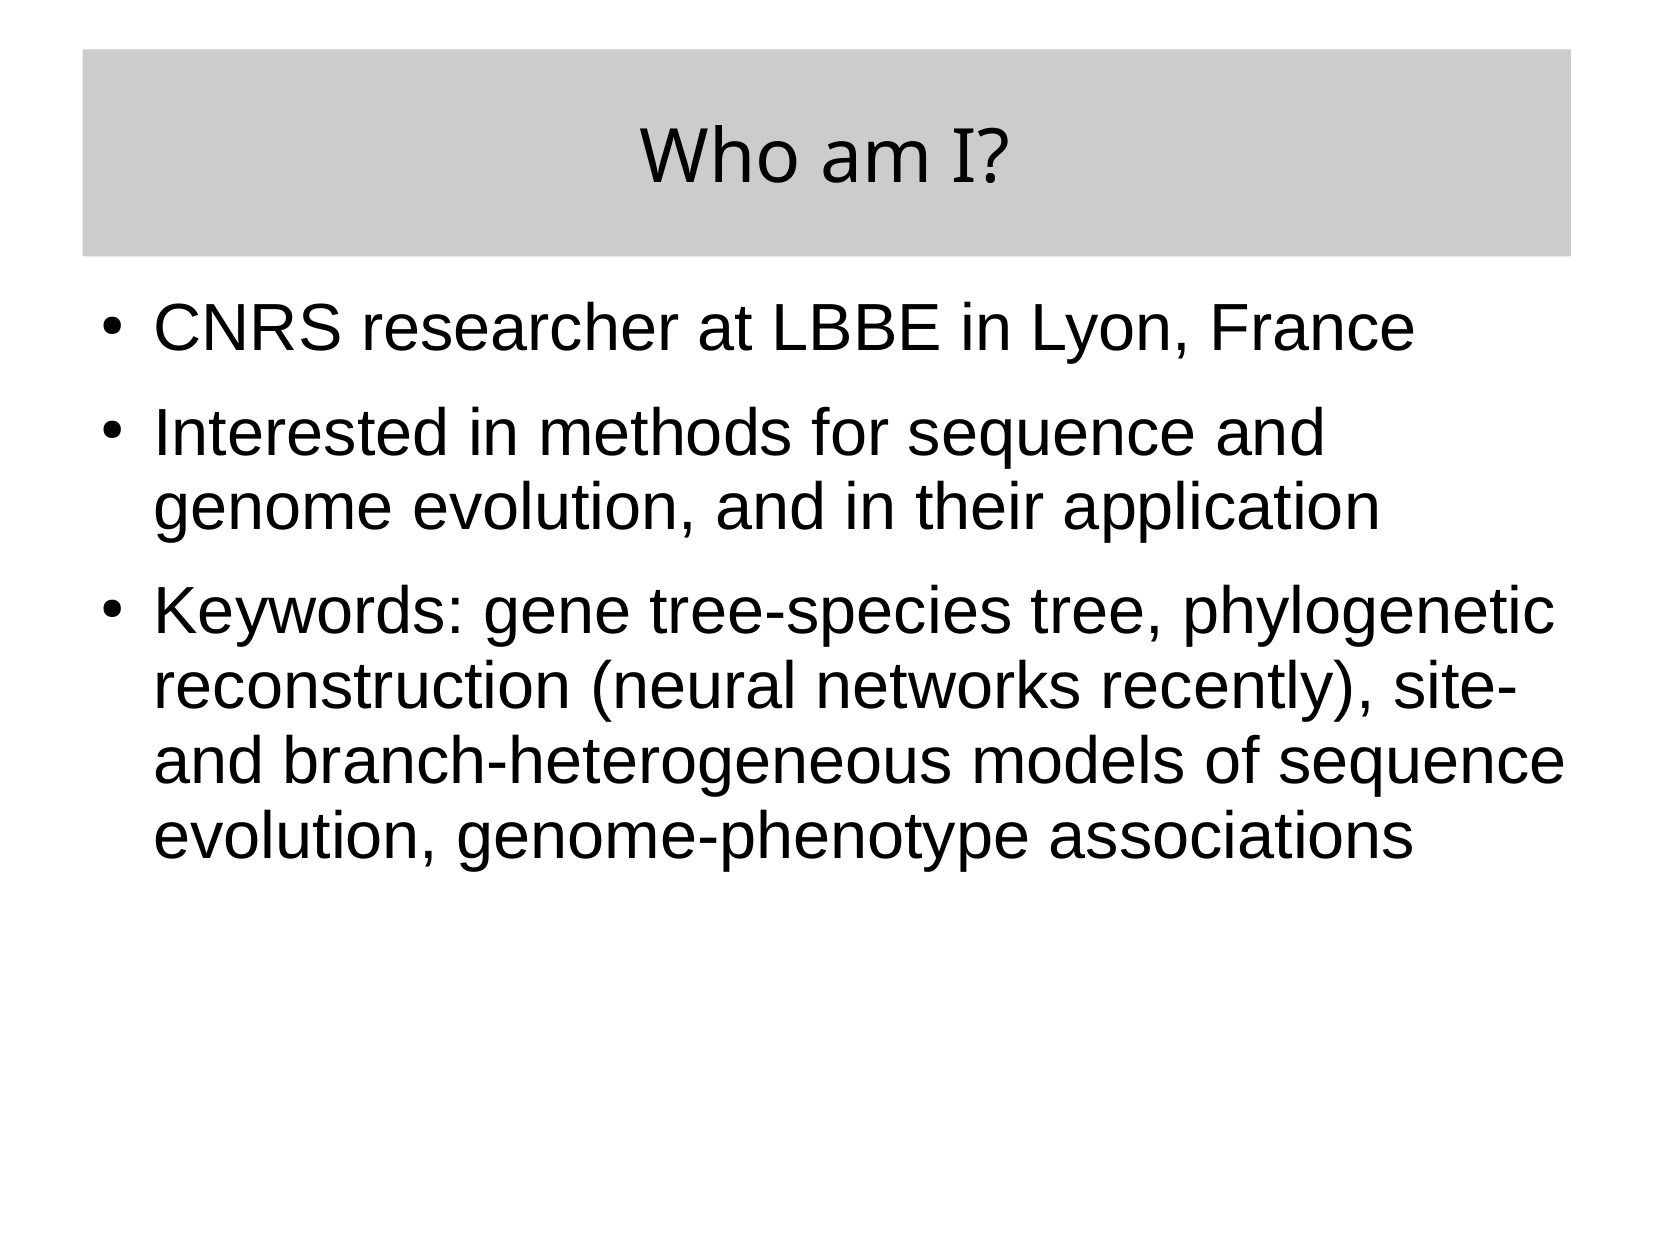

# Who am I?
CNRS researcher at LBBE in Lyon, France
Interested in methods for sequence and genome evolution, and in their application
Keywords: gene tree-species tree, phylogenetic reconstruction (neural networks recently), site- and branch-heterogeneous models of sequence evolution, genome-phenotype associations